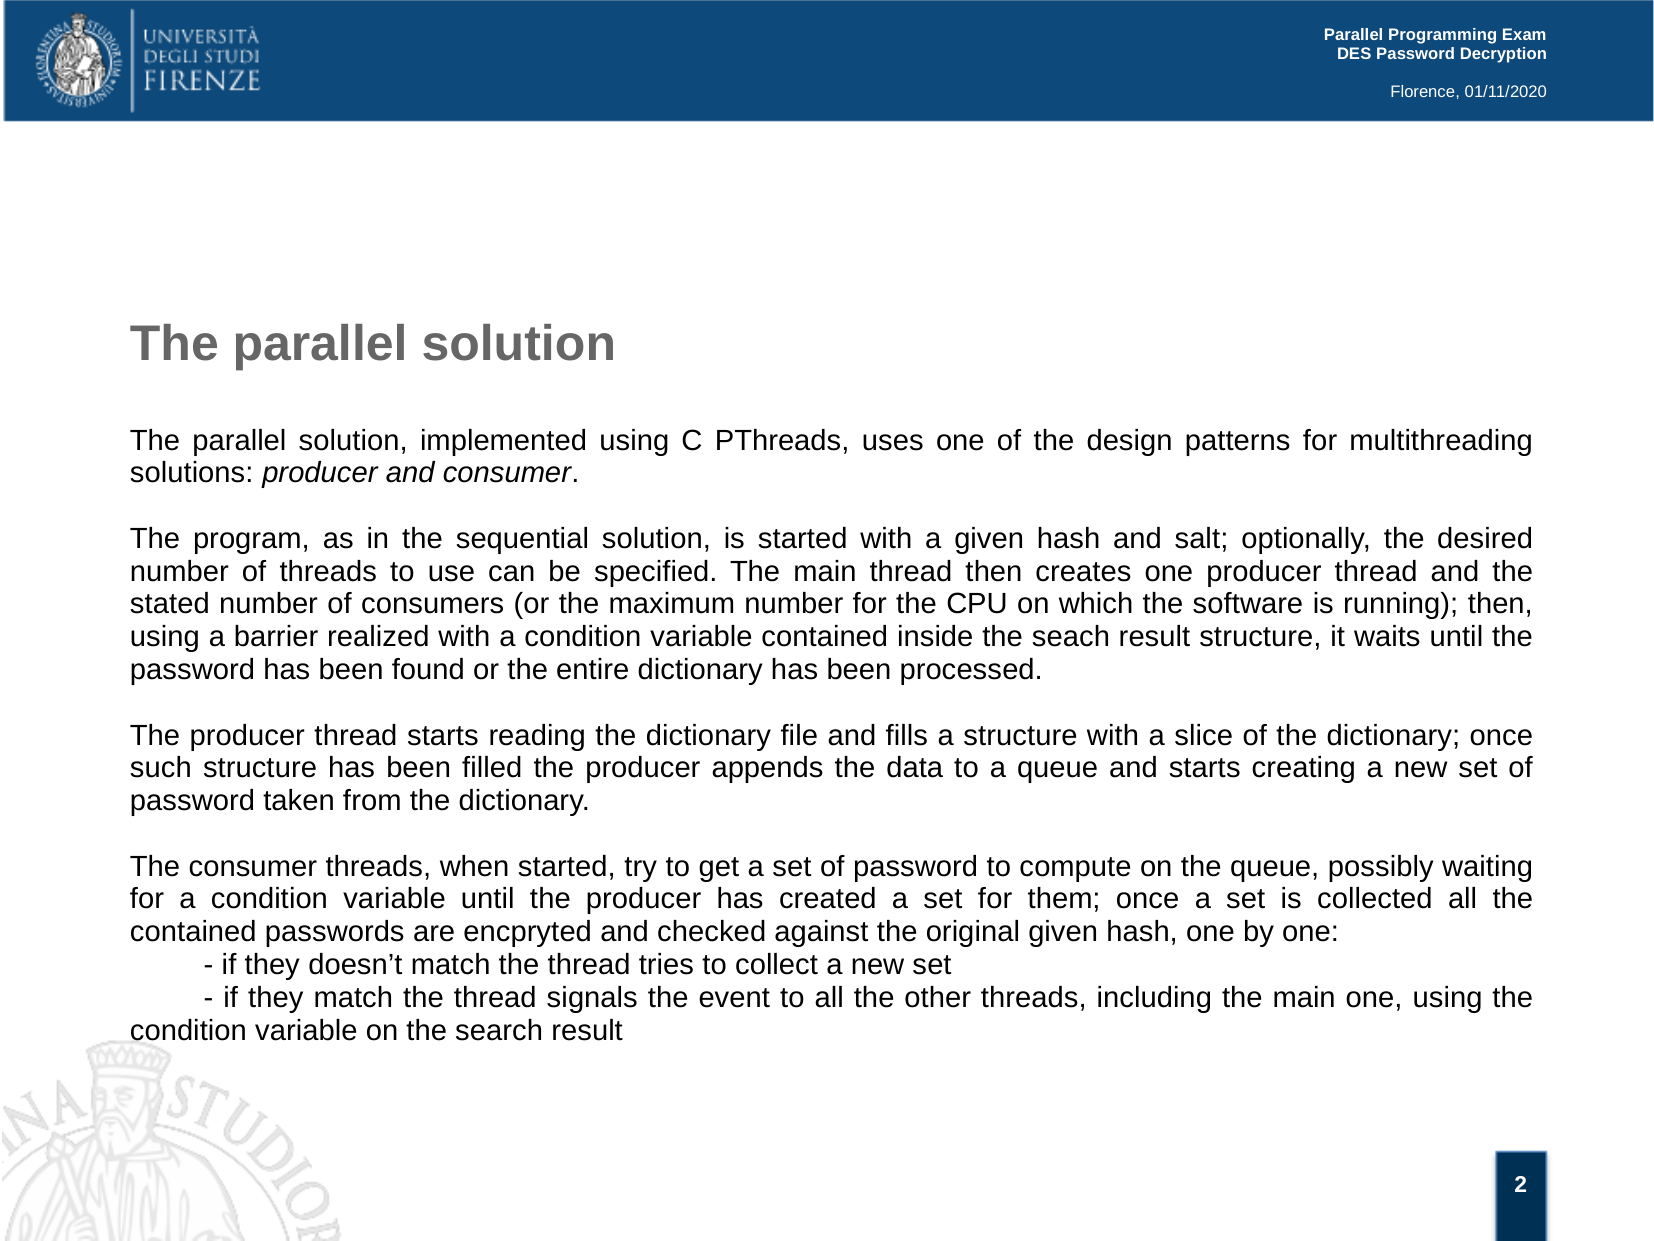

Parallel Programming Exam
DES Password Decryption
Florence, 01/11/2020
The parallel solution
The parallel solution, implemented using C PThreads, uses one of the design patterns for multithreading solutions: producer and consumer.
The program, as in the sequential solution, is started with a given hash and salt; optionally, the desired number of threads to use can be specified. The main thread then creates one producer thread and the stated number of consumers (or the maximum number for the CPU on which the software is running); then, using a barrier realized with a condition variable contained inside the seach result structure, it waits until the password has been found or the entire dictionary has been processed.
The producer thread starts reading the dictionary file and fills a structure with a slice of the dictionary; once such structure has been filled the producer appends the data to a queue and starts creating a new set of password taken from the dictionary.
The consumer threads, when started, try to get a set of password to compute on the queue, possibly waiting for a condition variable until the producer has created a set for them; once a set is collected all the contained passwords are encpryted and checked against the original given hash, one by one:
	- if they doesn’t match the thread tries to collect a new set
	- if they match the thread signals the event to all the other threads, including the main one, using the condition variable on the search result
2